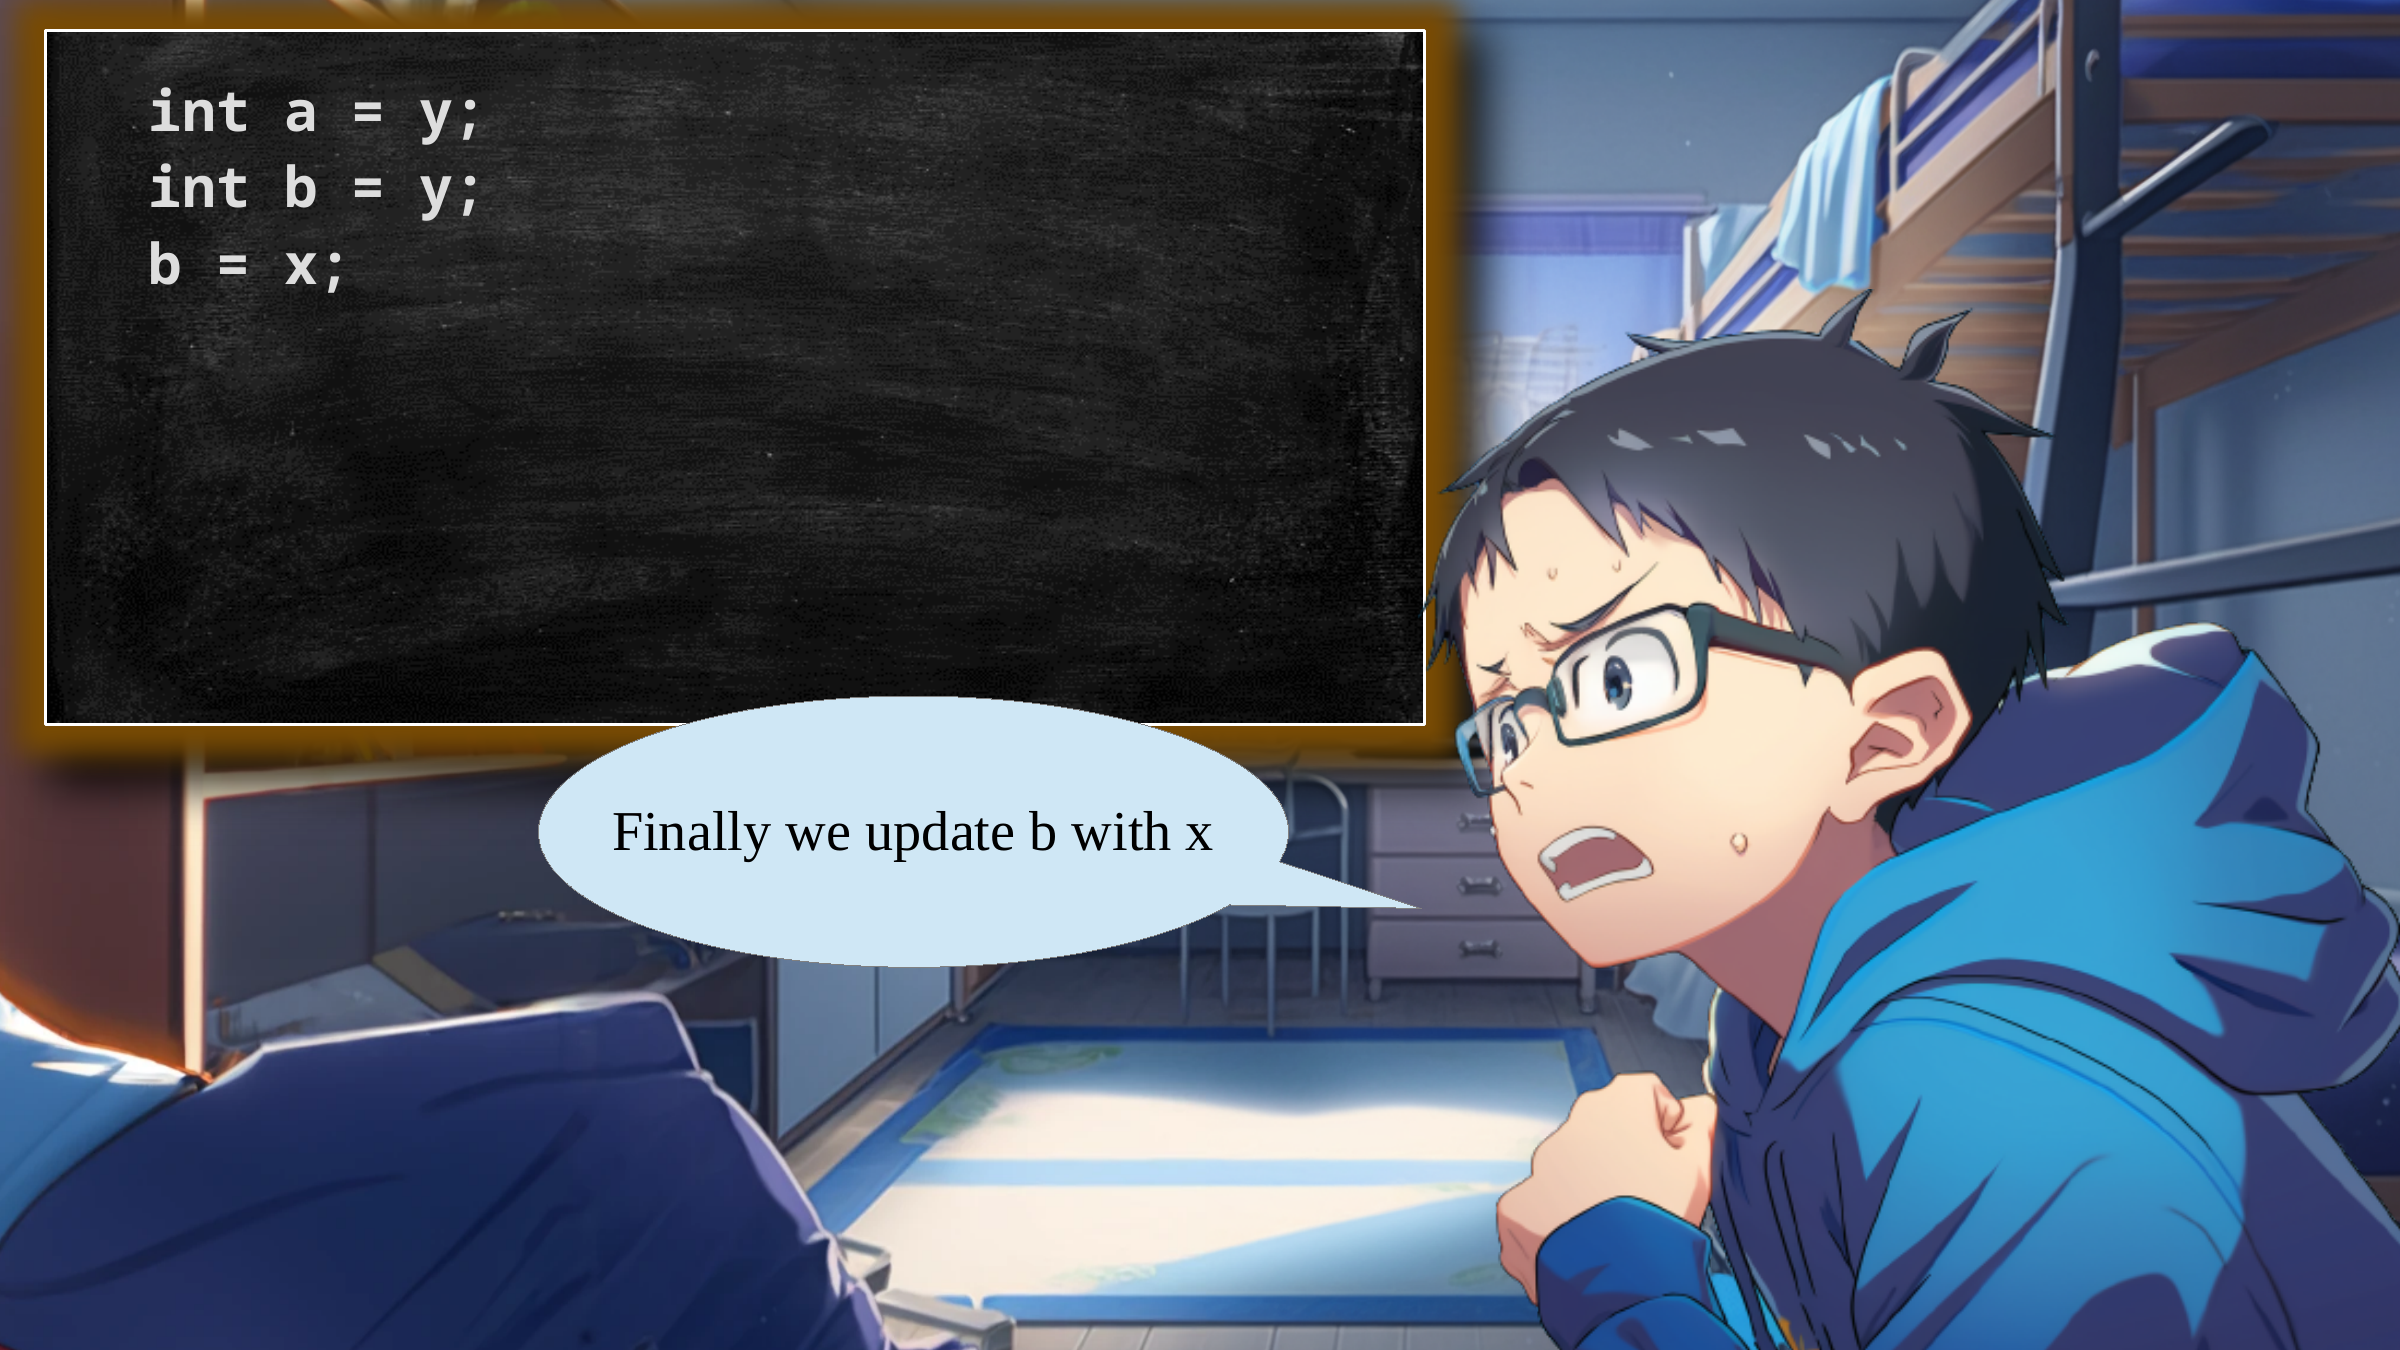

int a = y;
 int b = y;
 b = x;
Finally we update b with x